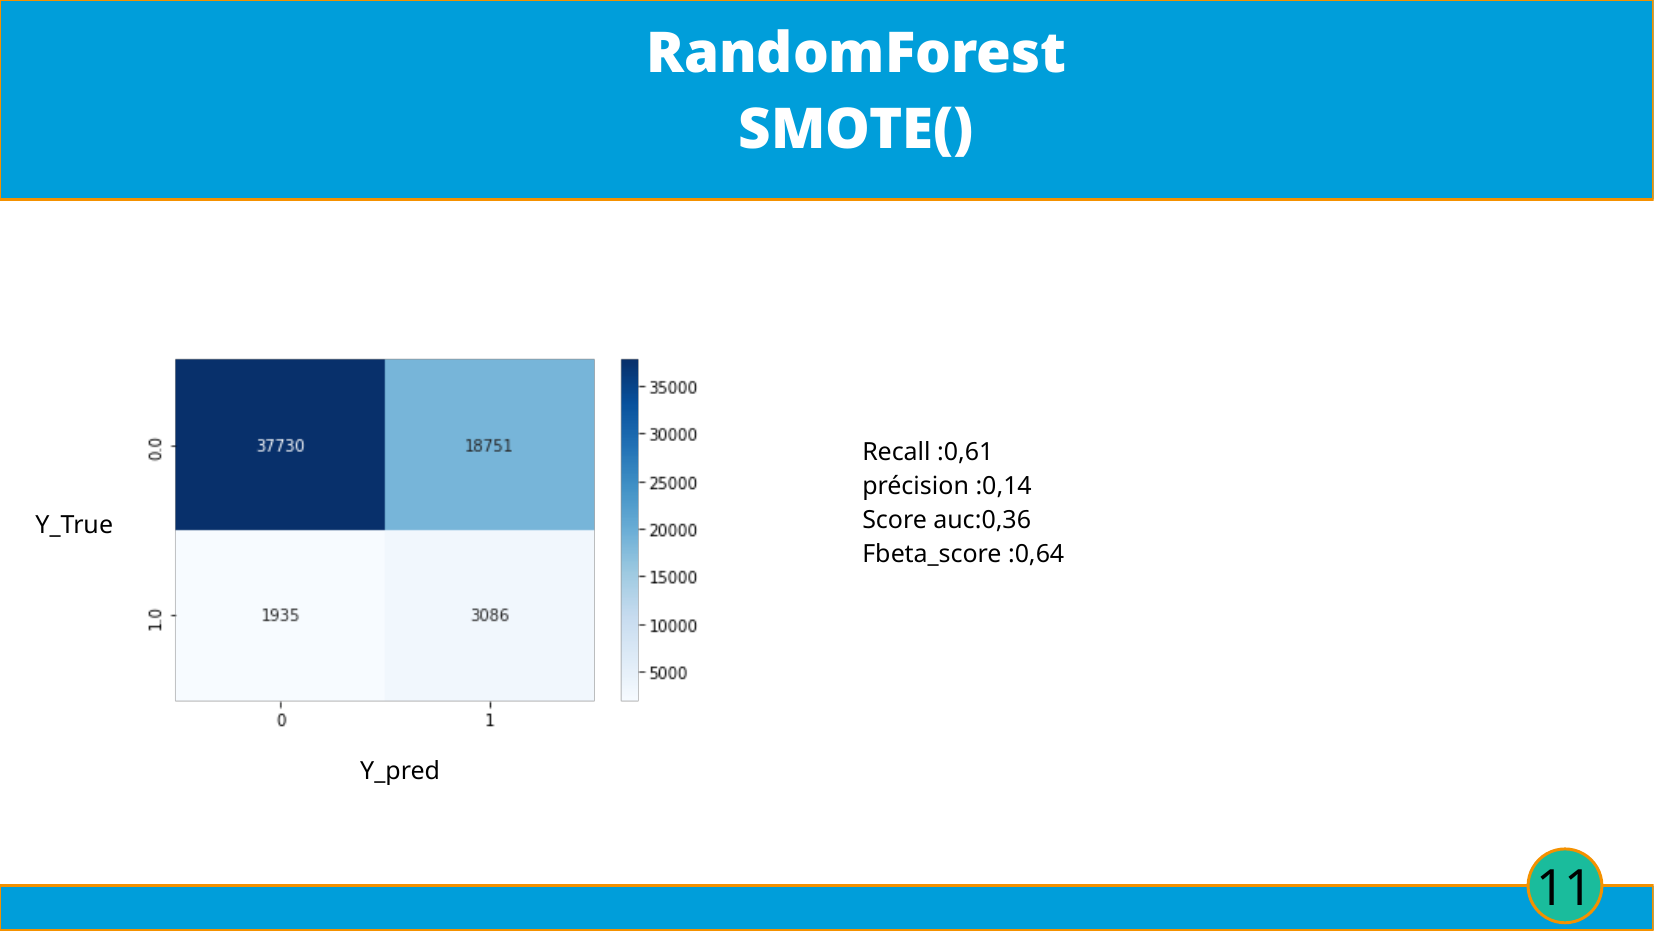

# RandomForest SMOTE()
Recall :0,61
précision :0,14
Score auc:0,36
Fbeta_score :0,64
Y_True
Y_pred